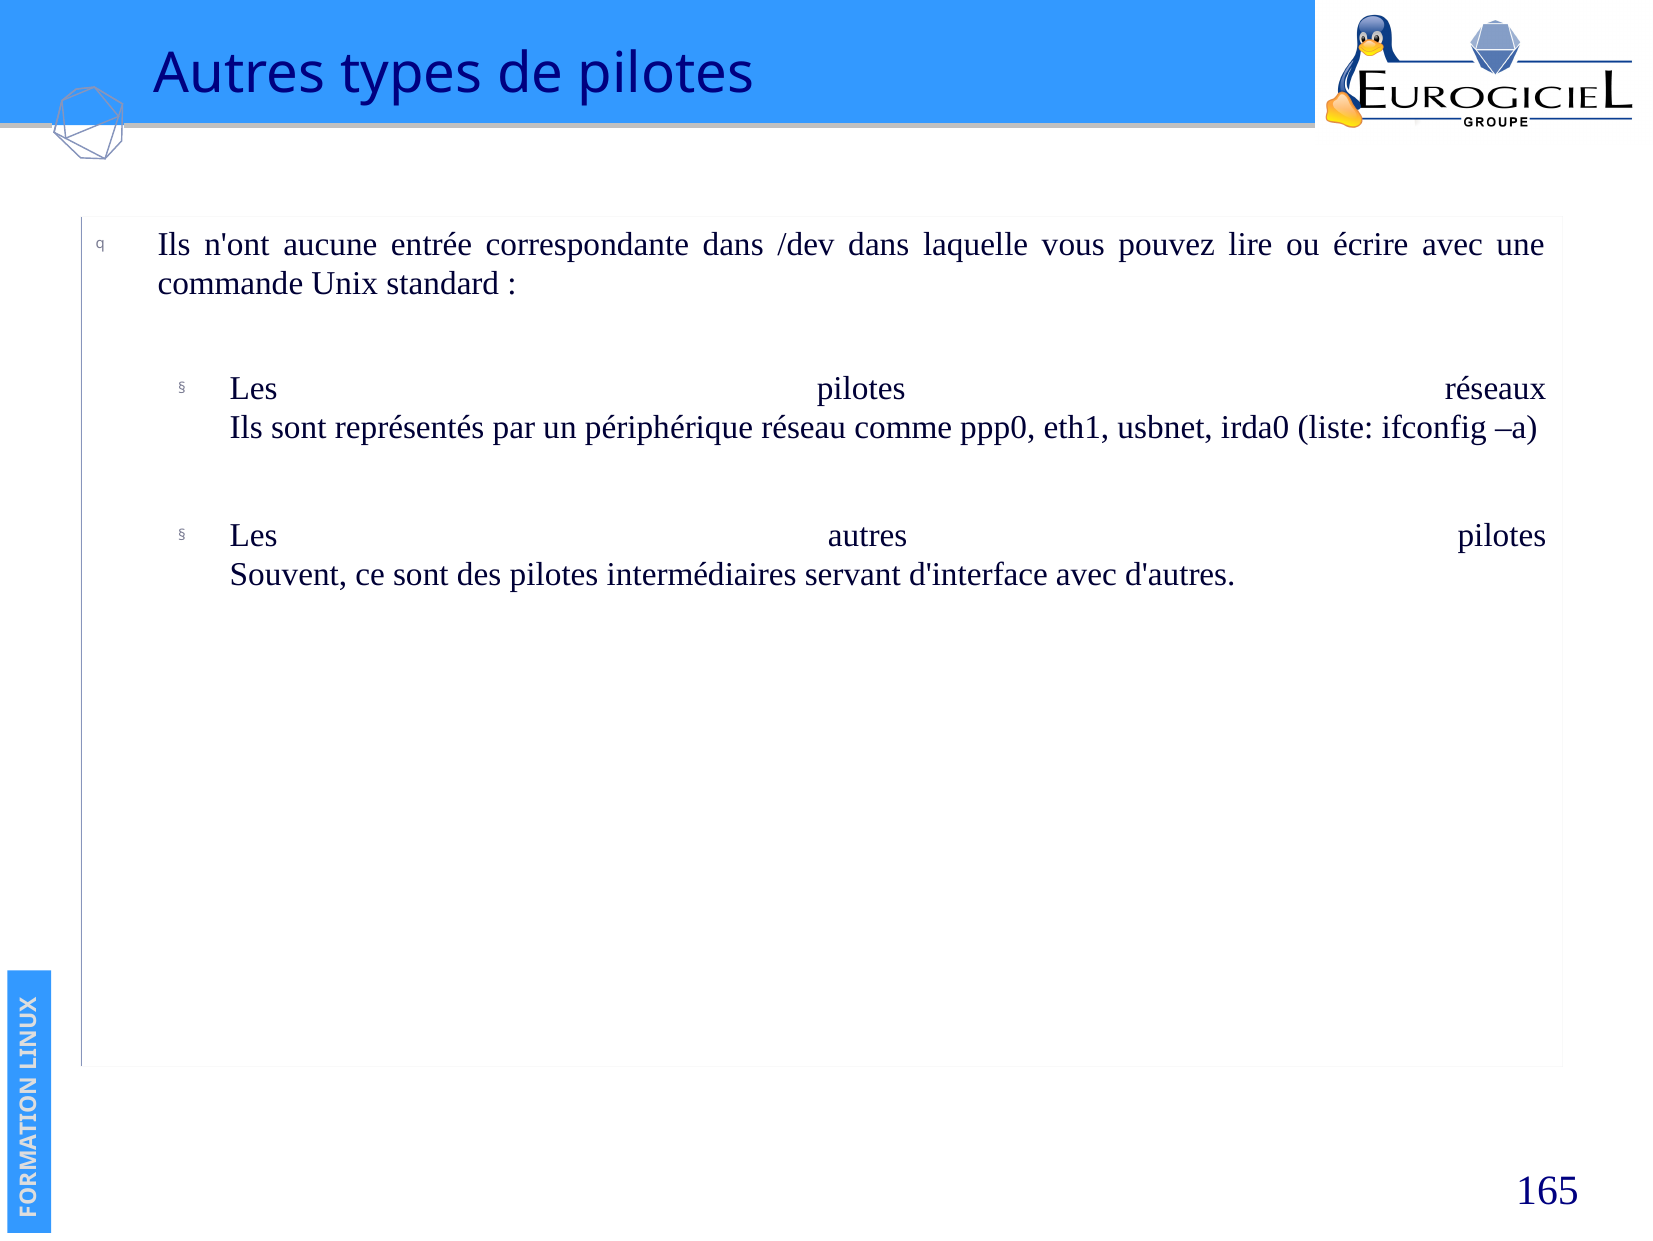

# Autres types de pilotes
Ils n'ont aucune entrée correspondante dans /dev dans laquelle vous pouvez lire ou écrire avec une commande Unix standard :
Les pilotes réseaux
Ils sont représentés par un périphérique réseau comme ppp0, eth1, usbnet, irda0 (liste: ifconfig –a)
Les autres pilotes
Souvent, ce sont des pilotes intermédiaires servant d'interface avec d'autres.